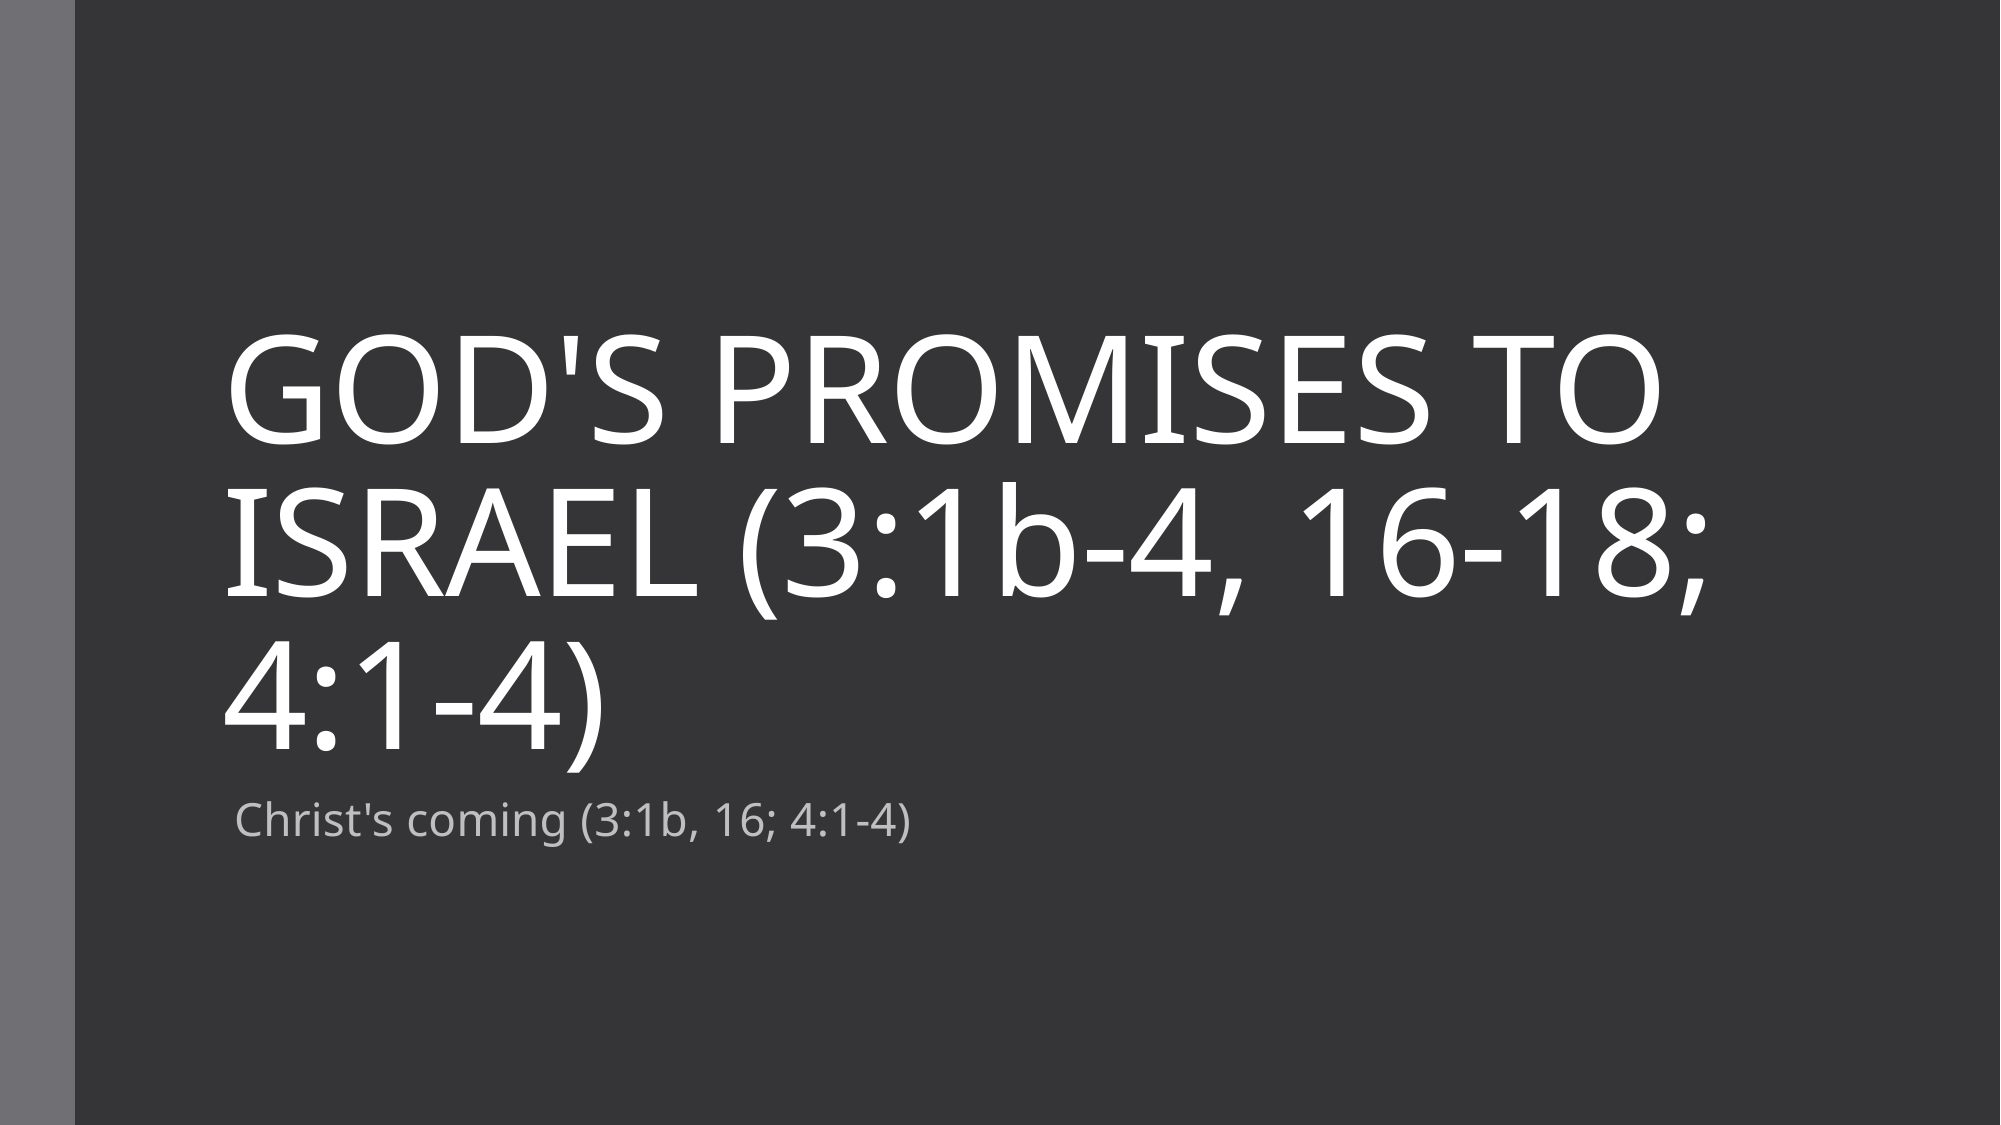

# GOD'S PROMISES TO ISRAEL (3:1b-4, 16-18; 4:1-4)
 Christ's coming (3:1b, 16; 4:1-4)